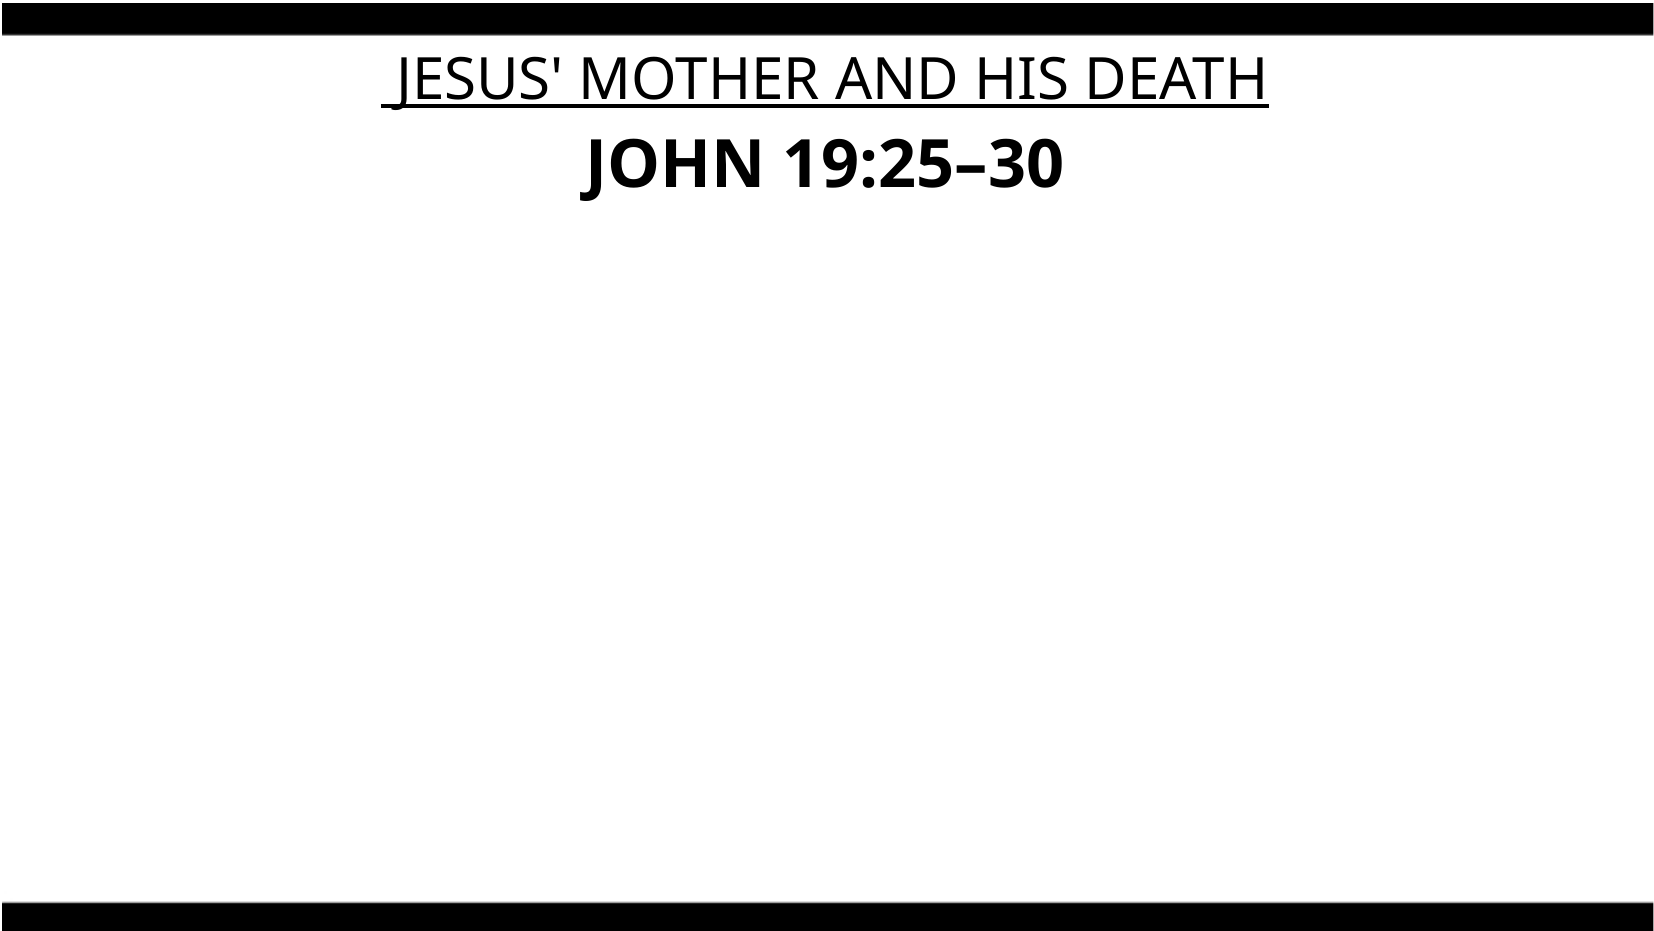

Jesus' Mother and His Death
John 19:25–30